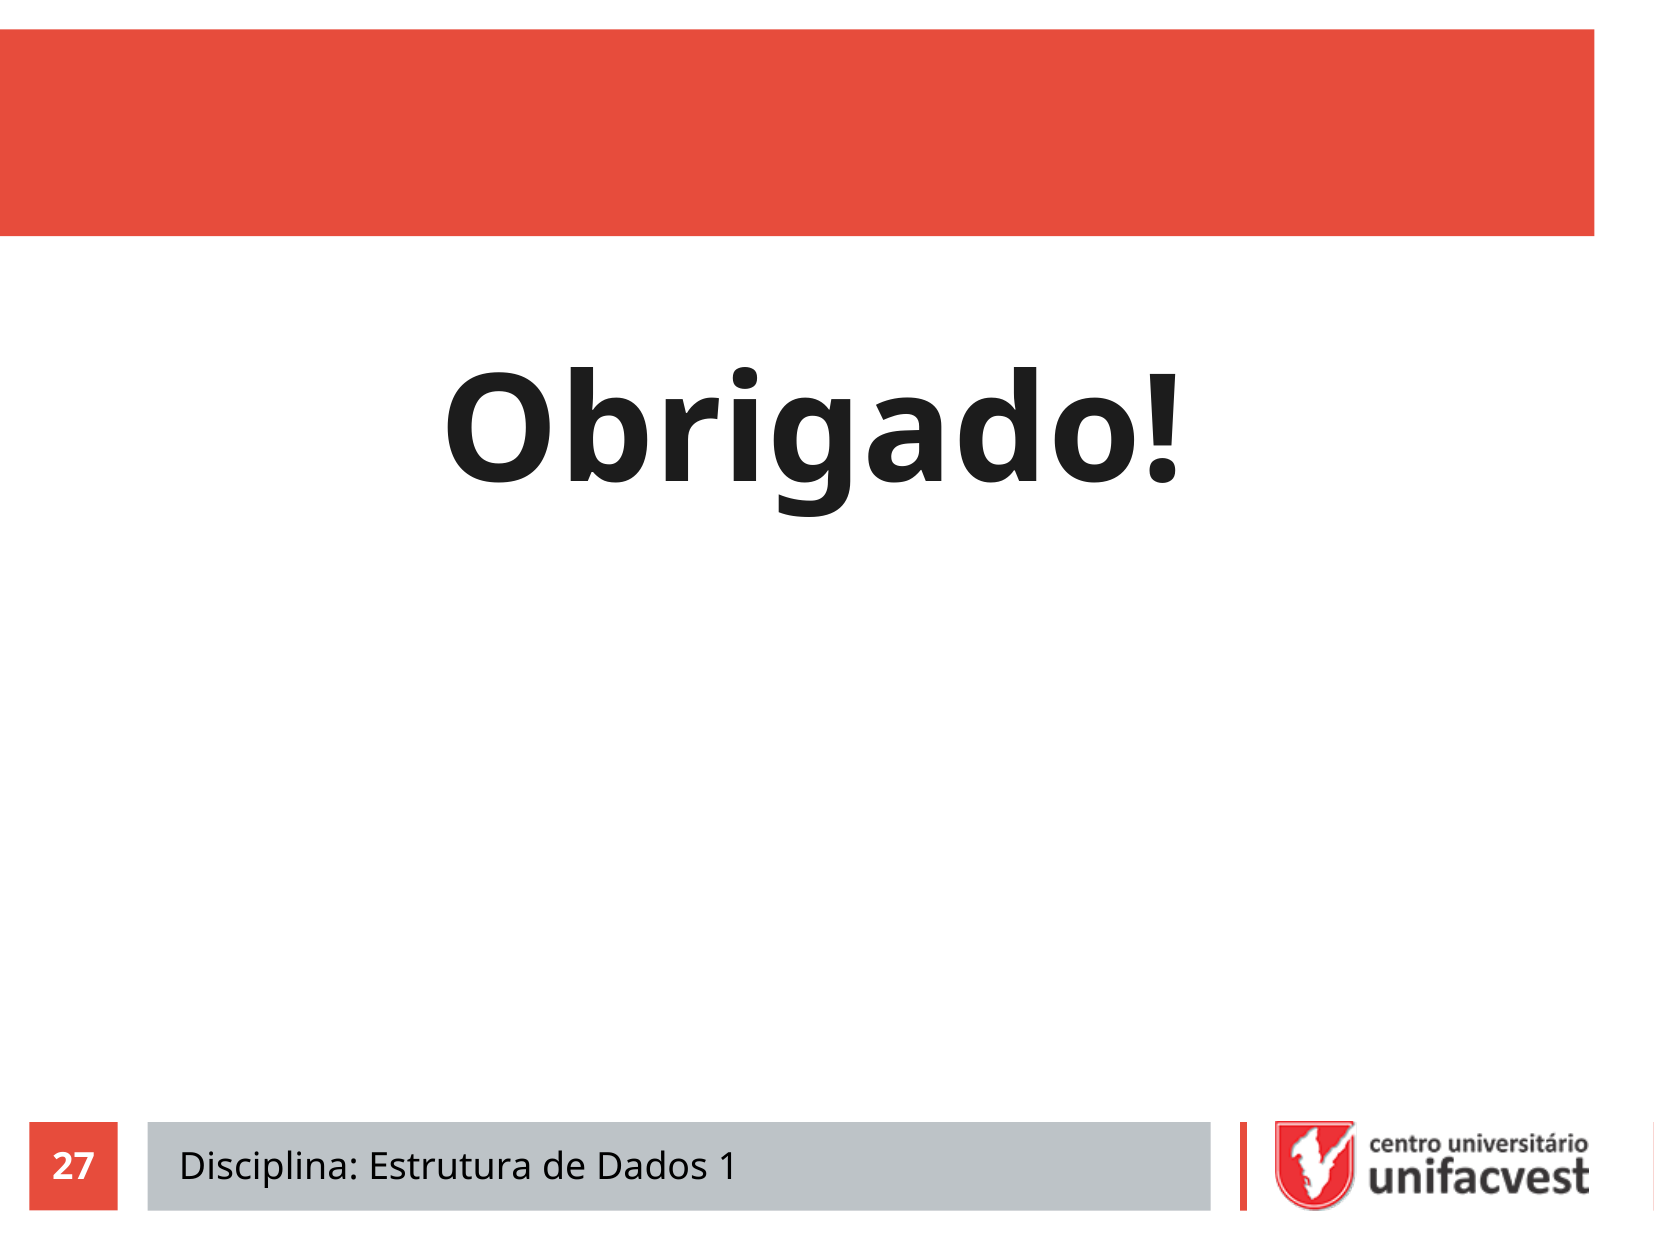

# Obrigado!
27
Disciplina: Estrutura de Dados 1